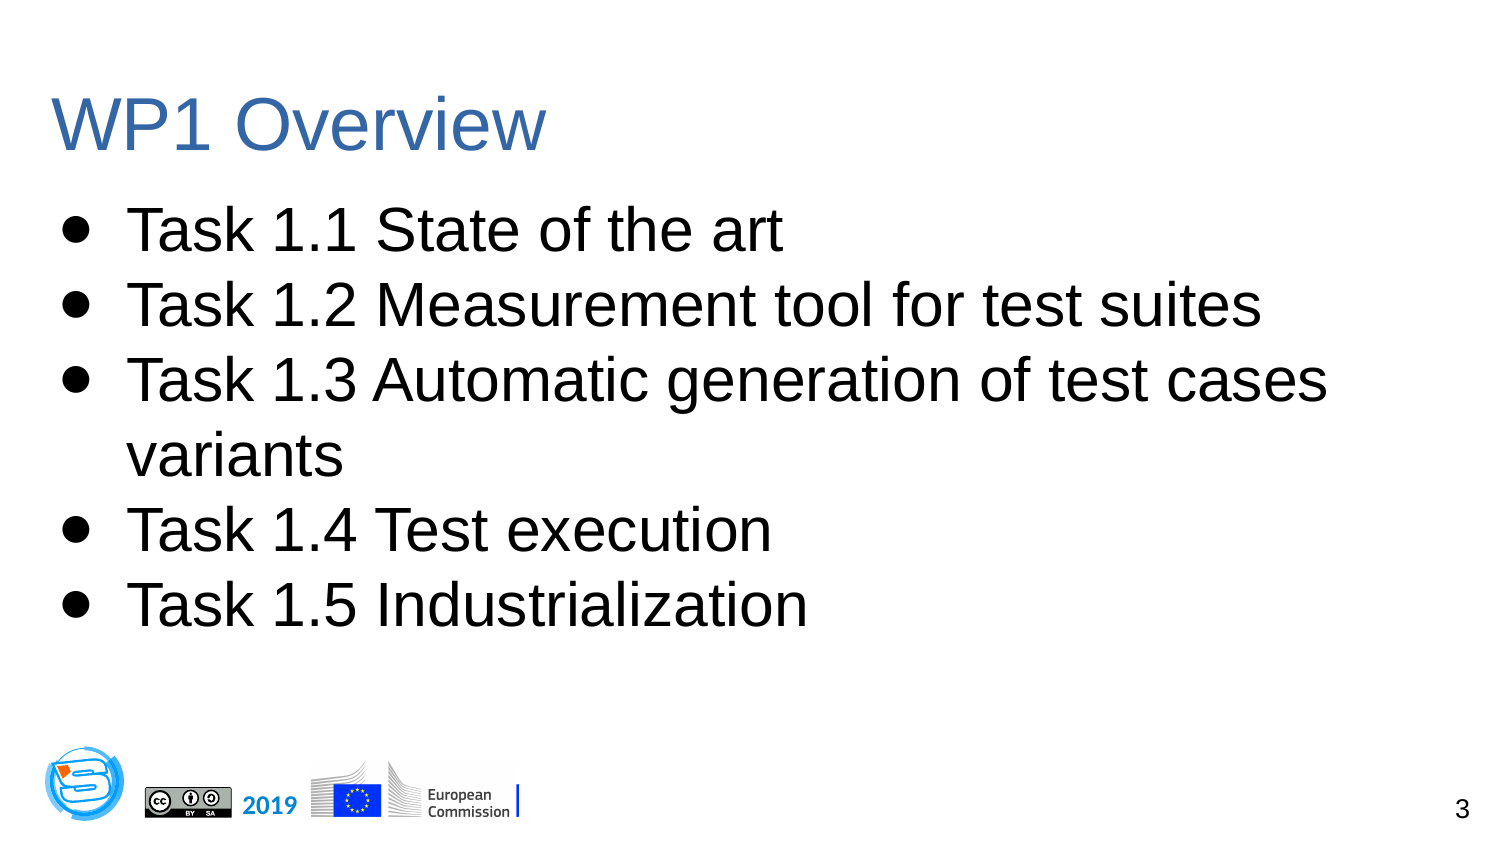

# WP1 Overview
Task 1.1 State of the art
Task 1.2 Measurement tool for test suites
Task 1.3 Automatic generation of test cases variants
Task 1.4 Test execution
Task 1.5 Industrialization